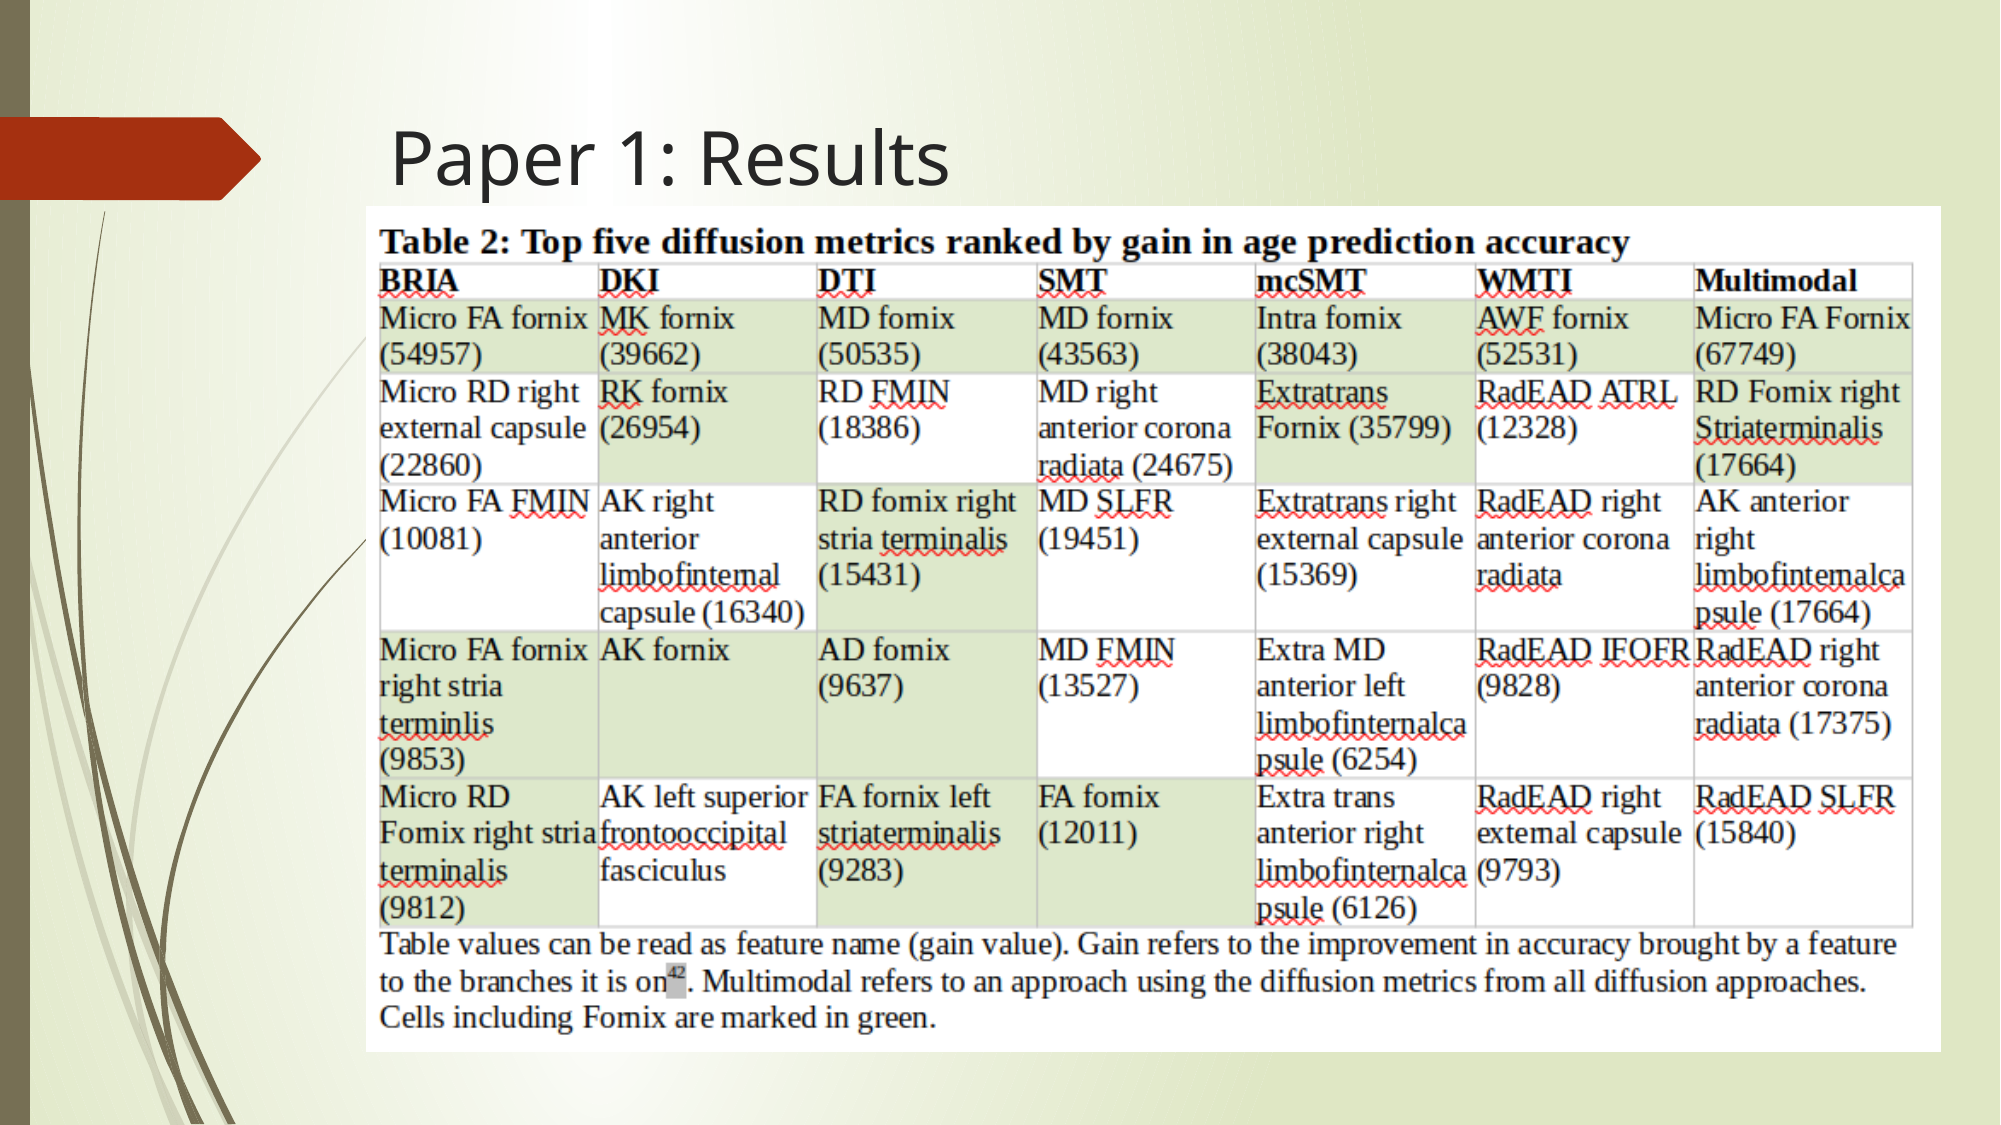

# Paper 1: Results
XGBoost to make brain age predictions from the
1932 features
Questions:
1) Which are driving regions of ageing?
2) Are the results from the 7 diffusion
approaches comparable?